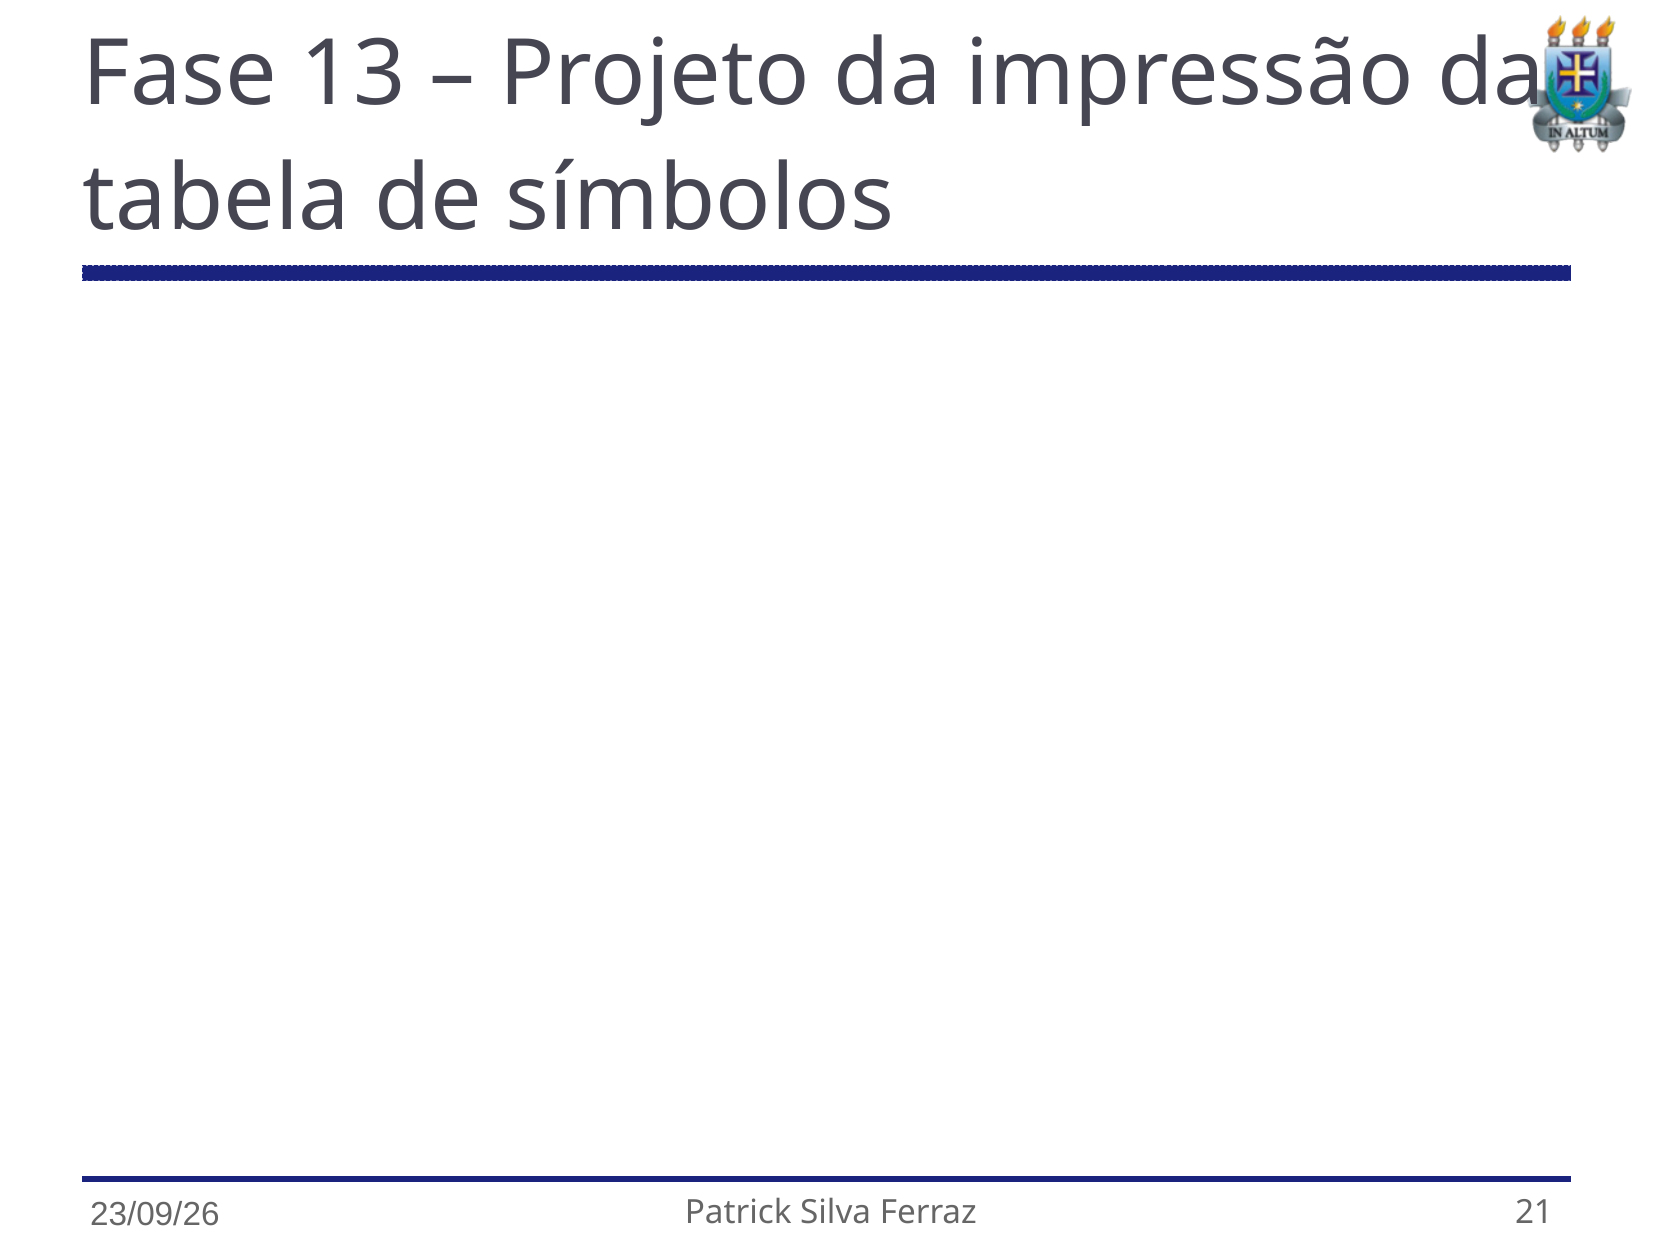

# Fase 13 – Projeto da impressão da tabela de símbolos